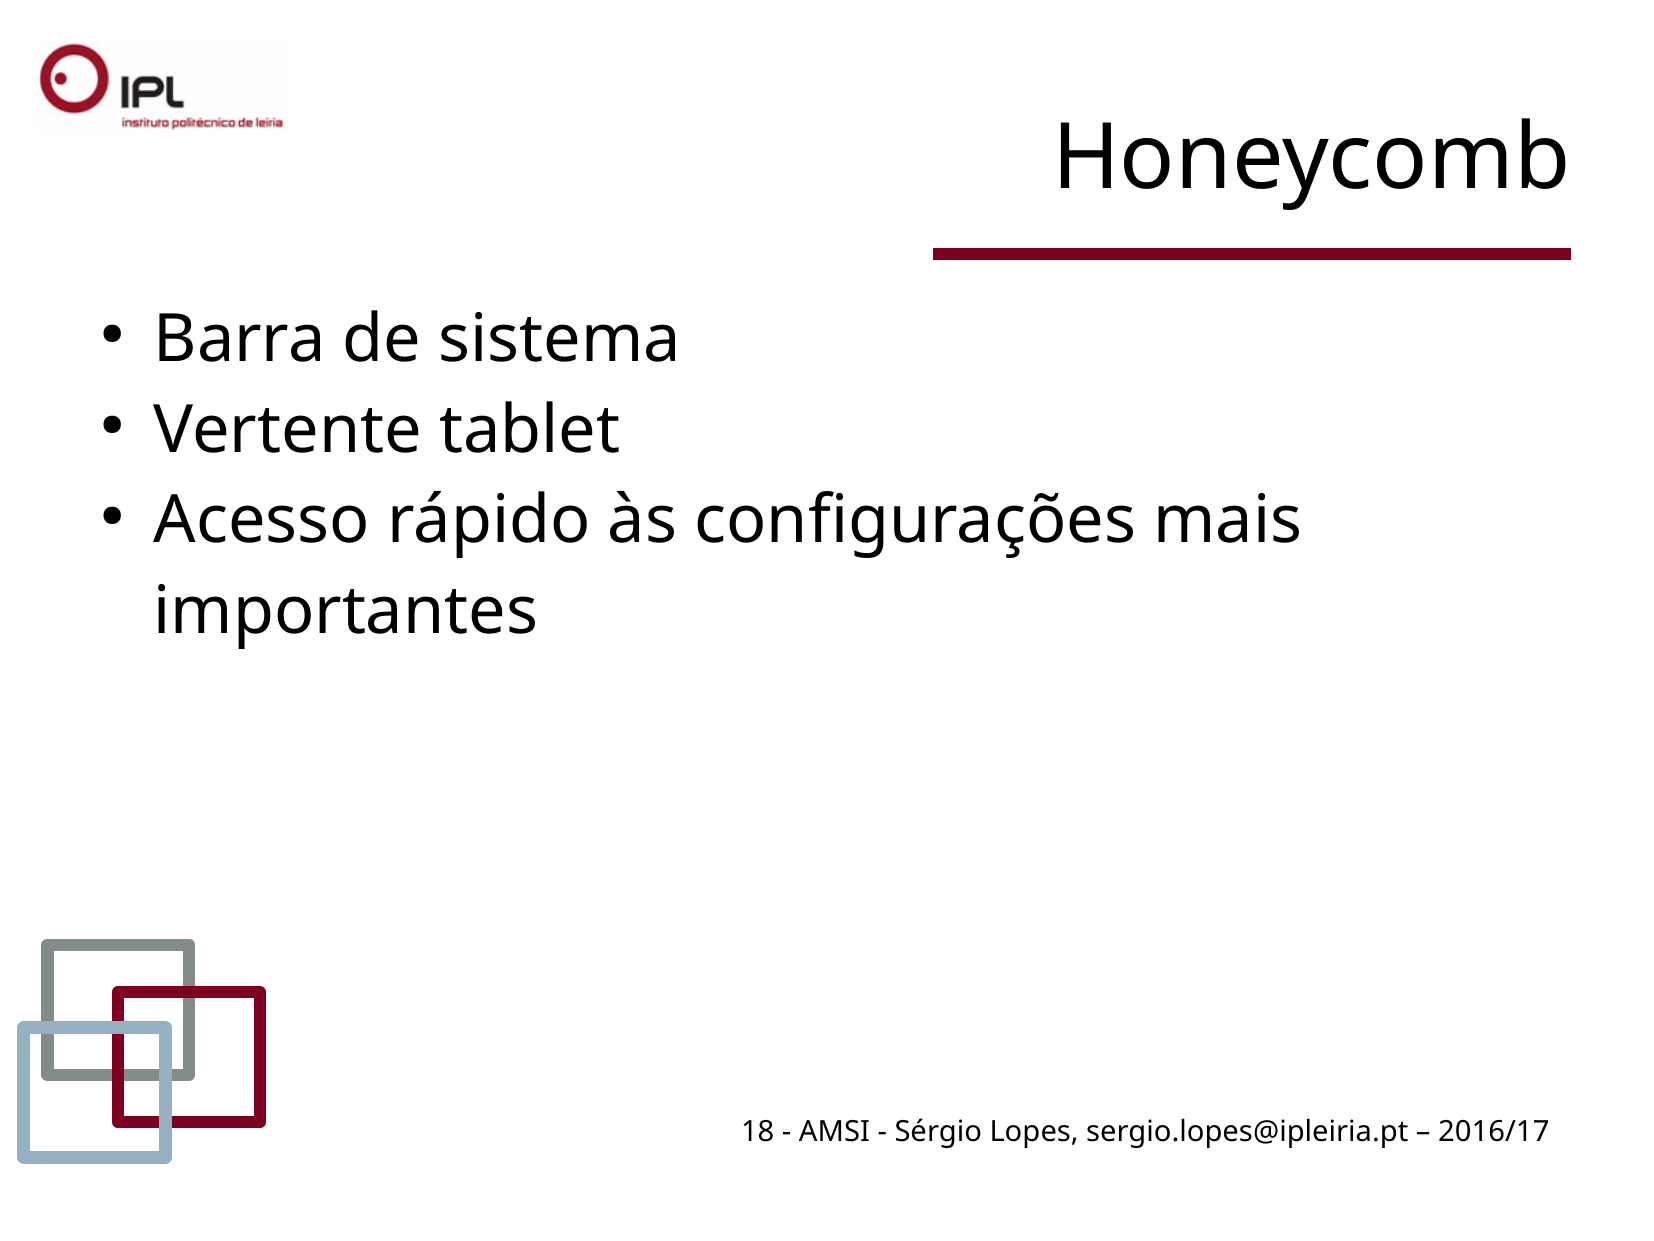

# Honeycomb
Barra de sistema
Vertente tablet
Acesso rápido às configurações mais importantes
18 - AMSI - Sérgio Lopes, sergio.lopes@ipleiria.pt – 2016/17